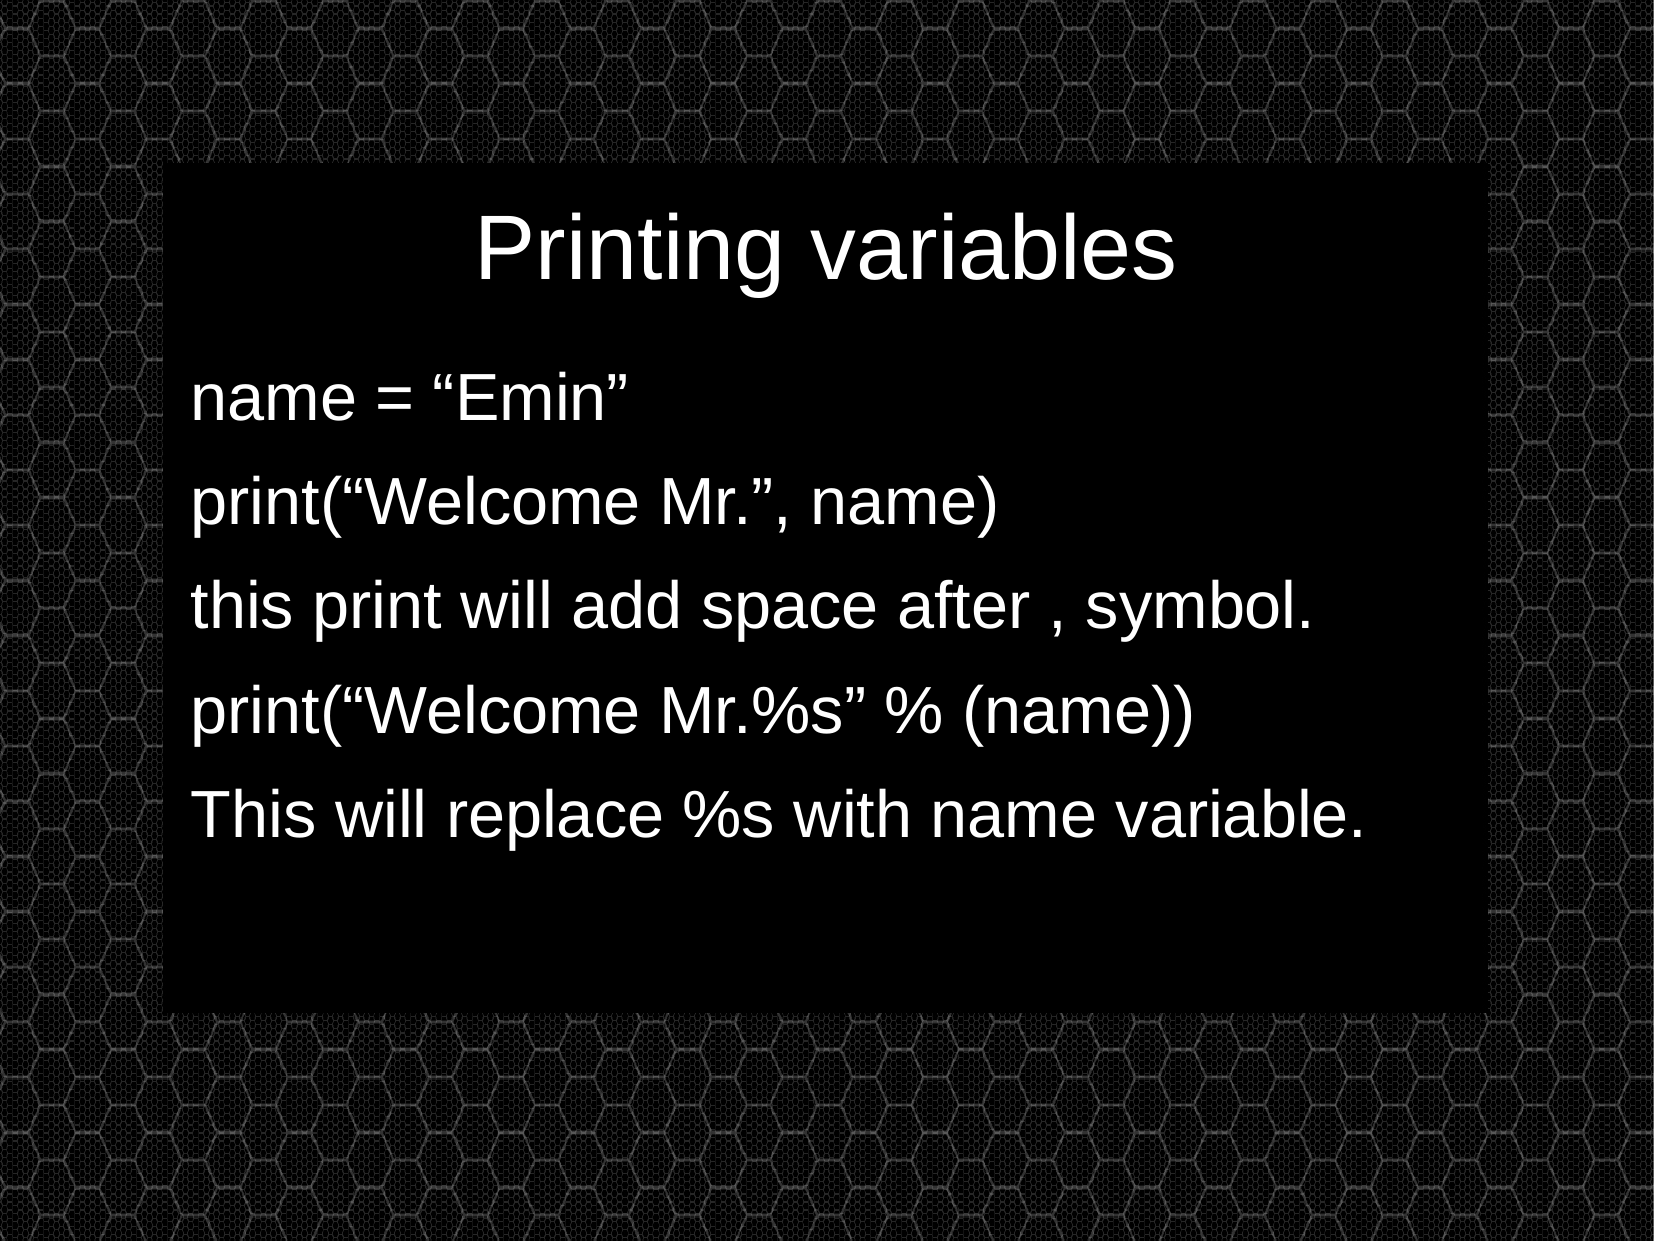

# Printing variables
name = “Emin”
print(“Welcome Mr.”, name)
this print will add space after , symbol.
print(“Welcome Mr.%s” % (name))
This will replace %s with name variable.